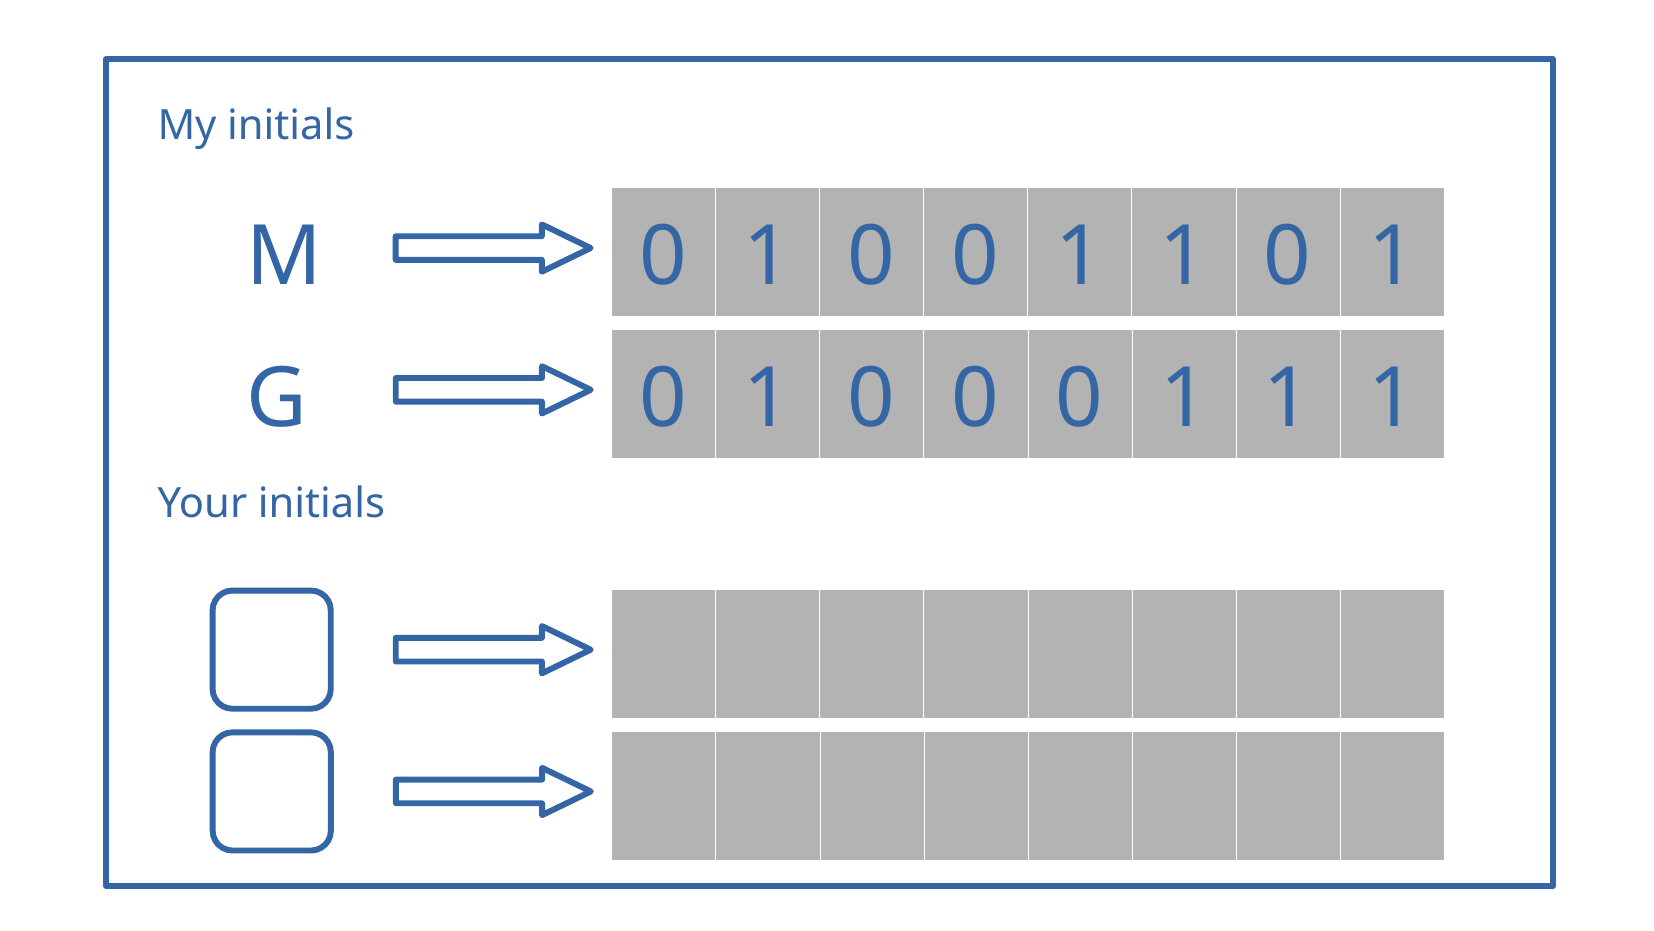

My initials
| 0 | 1 | 0 | 0 | 1 | 1 | 0 | 1 |
| --- | --- | --- | --- | --- | --- | --- | --- |
M
| 0 | 1 | 0 | 0 | 0 | 1 | 1 | 1 |
| --- | --- | --- | --- | --- | --- | --- | --- |
G
Your initials
| | | | | | | | |
| --- | --- | --- | --- | --- | --- | --- | --- |
| | | | | | | | |
| --- | --- | --- | --- | --- | --- | --- | --- |